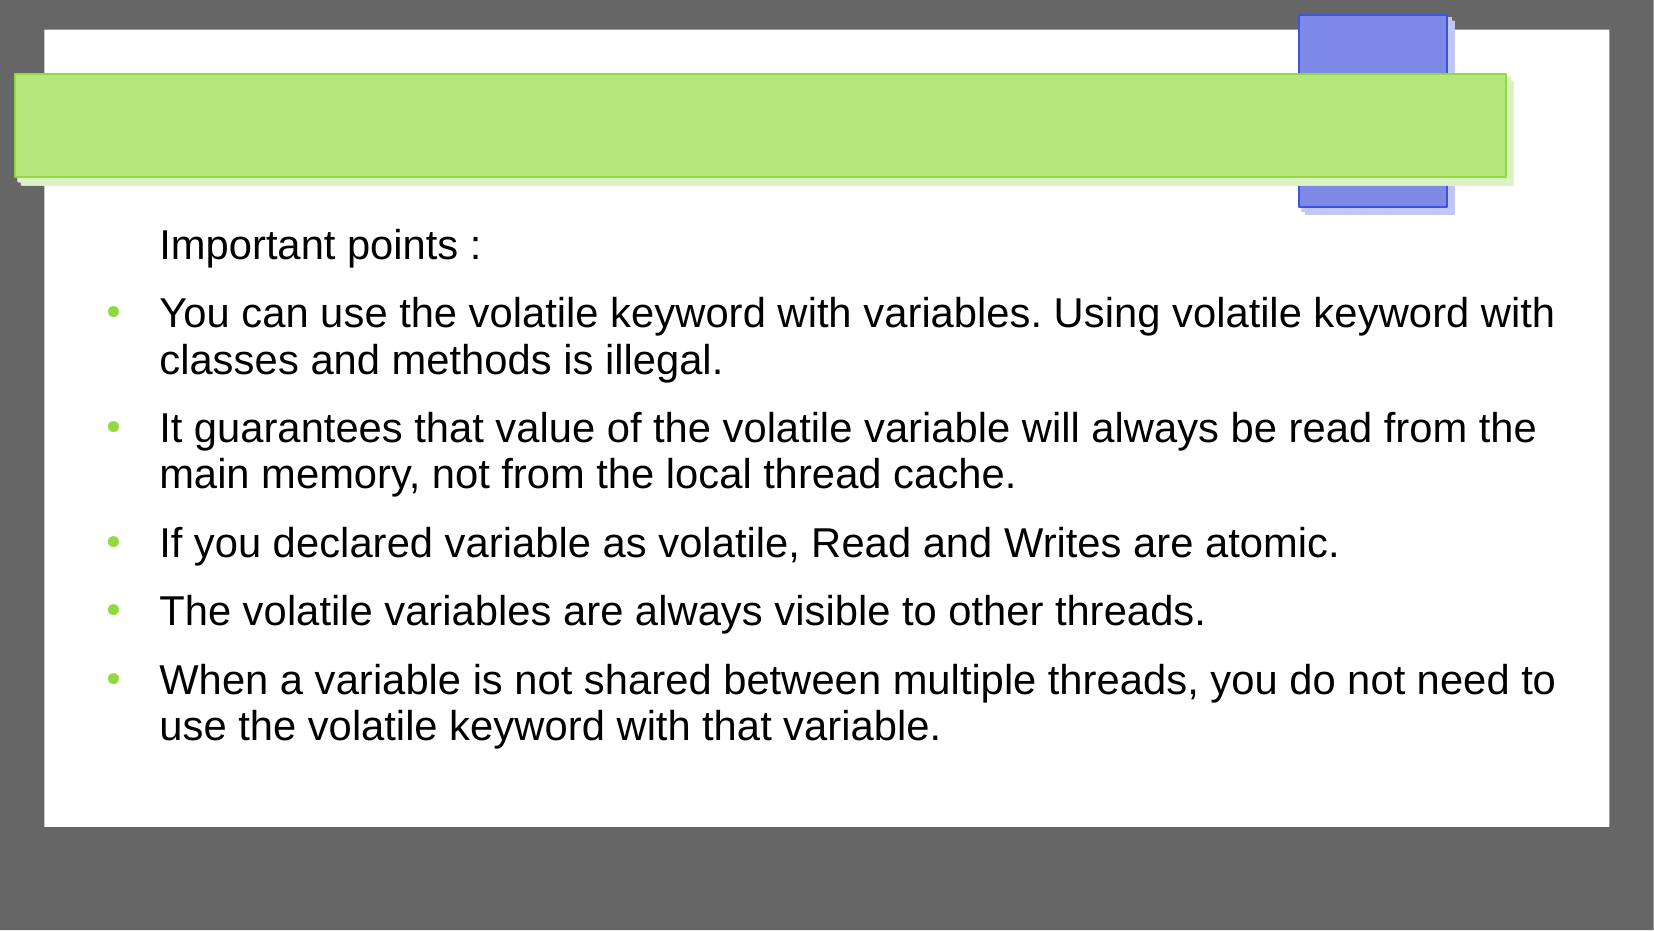

# Important points :
You can use the volatile keyword with variables. Using volatile keyword with classes and methods is illegal.
It guarantees that value of the volatile variable will always be read from the main memory, not from the local thread cache.
If you declared variable as volatile, Read and Writes are atomic.
The volatile variables are always visible to other threads.
When a variable is not shared between multiple threads, you do not need to use the volatile keyword with that variable.